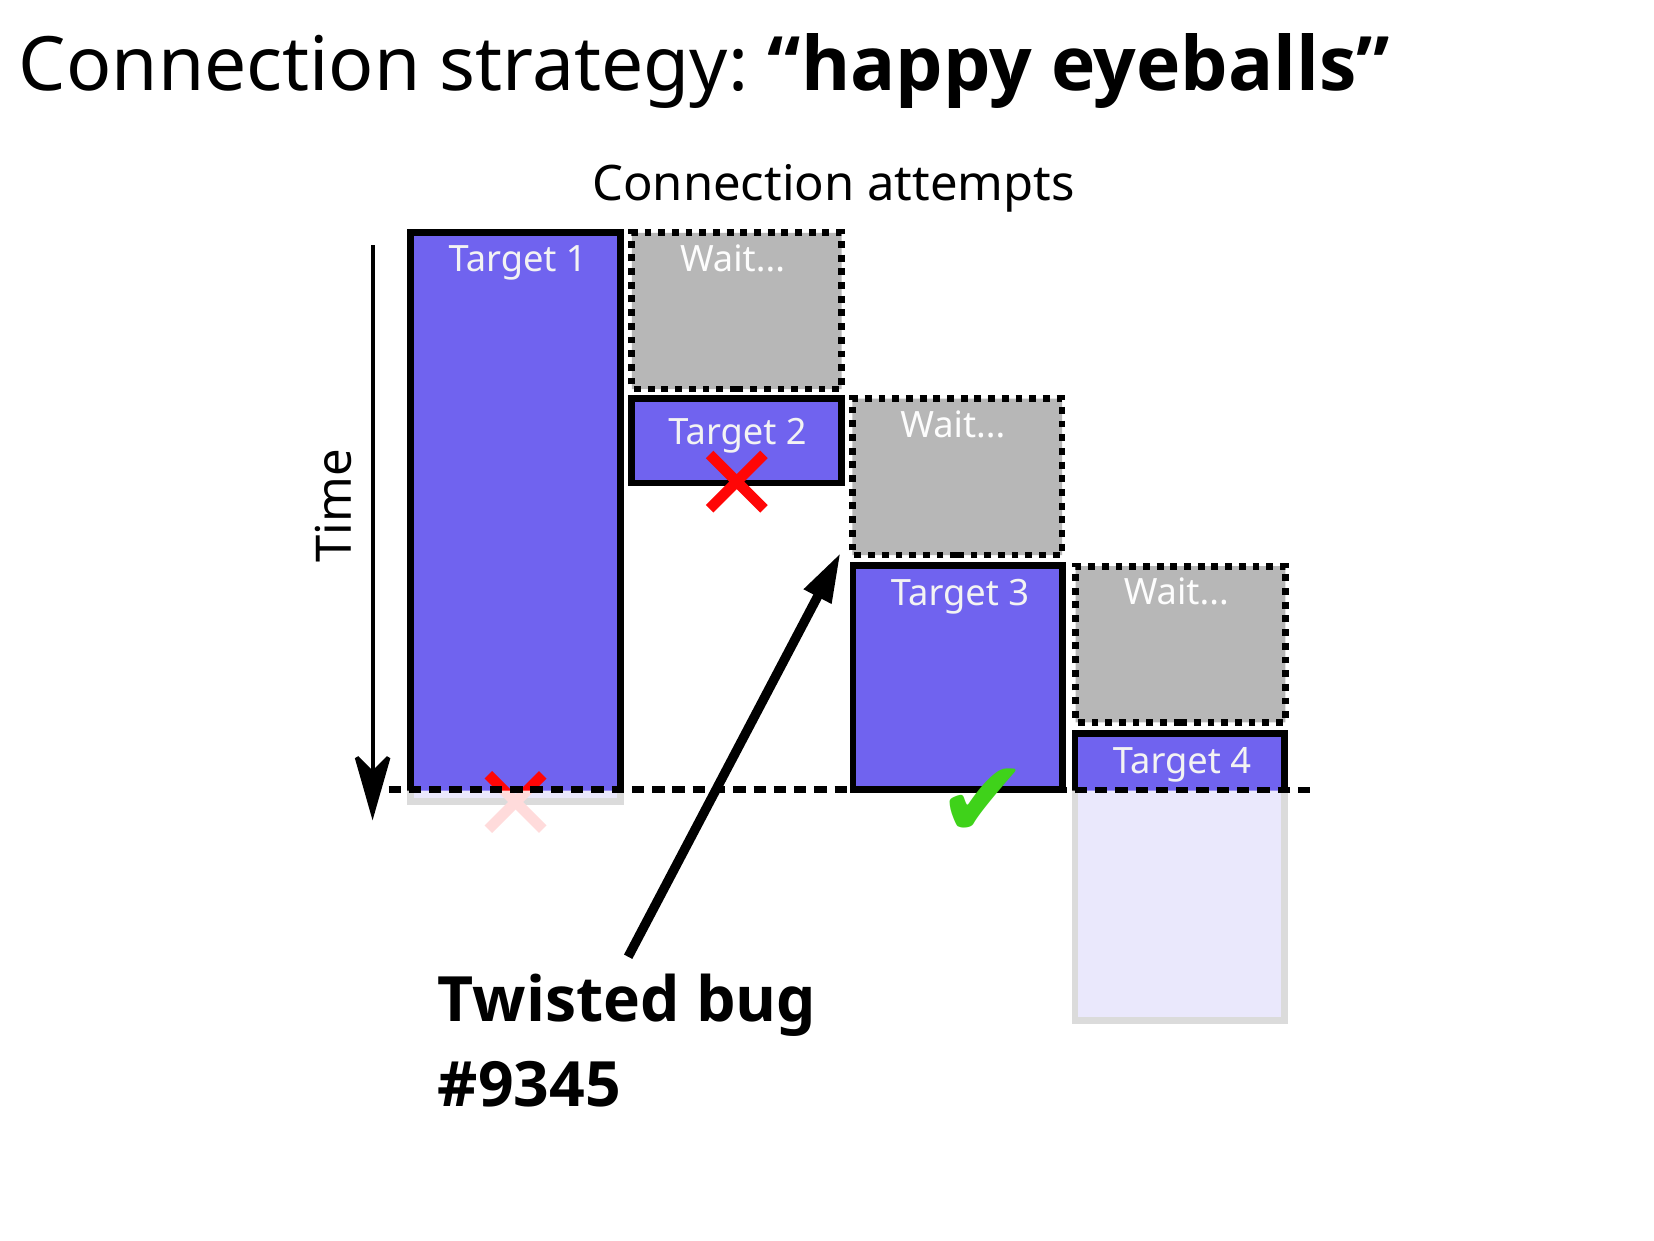

Connection strategy: “happy eyeballs”
Twisted bug #9345